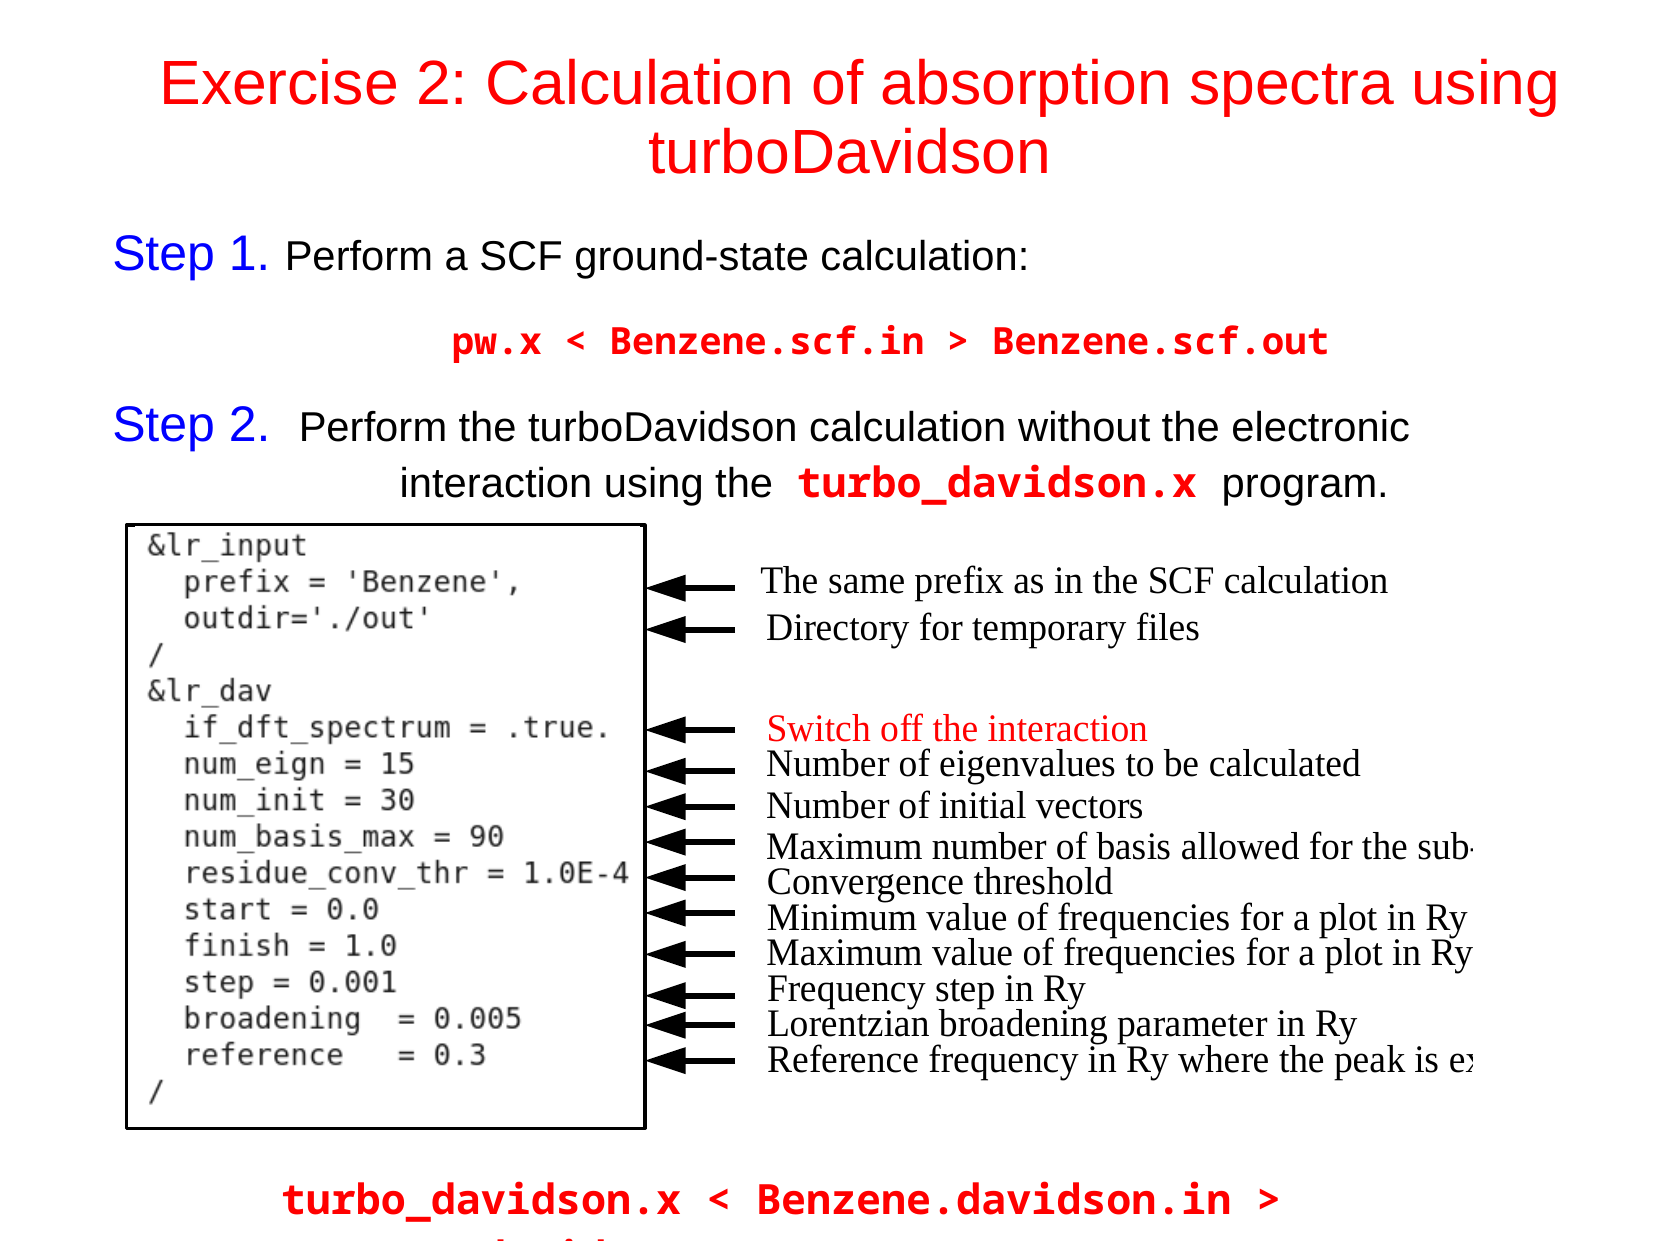

Exercise 2: Calculation of absorption spectra using turboDavidson
# Step 1. Perform a SCF ground-state calculation:
pw.x < Benzene.scf.in > Benzene.scf.out
Step 2. Perform the turboDavidson calculation without the electronic interaction using the turbo_davidson.x program.
turbo_davidson.x < Benzene.davidson.in > Benzene.davidson.out